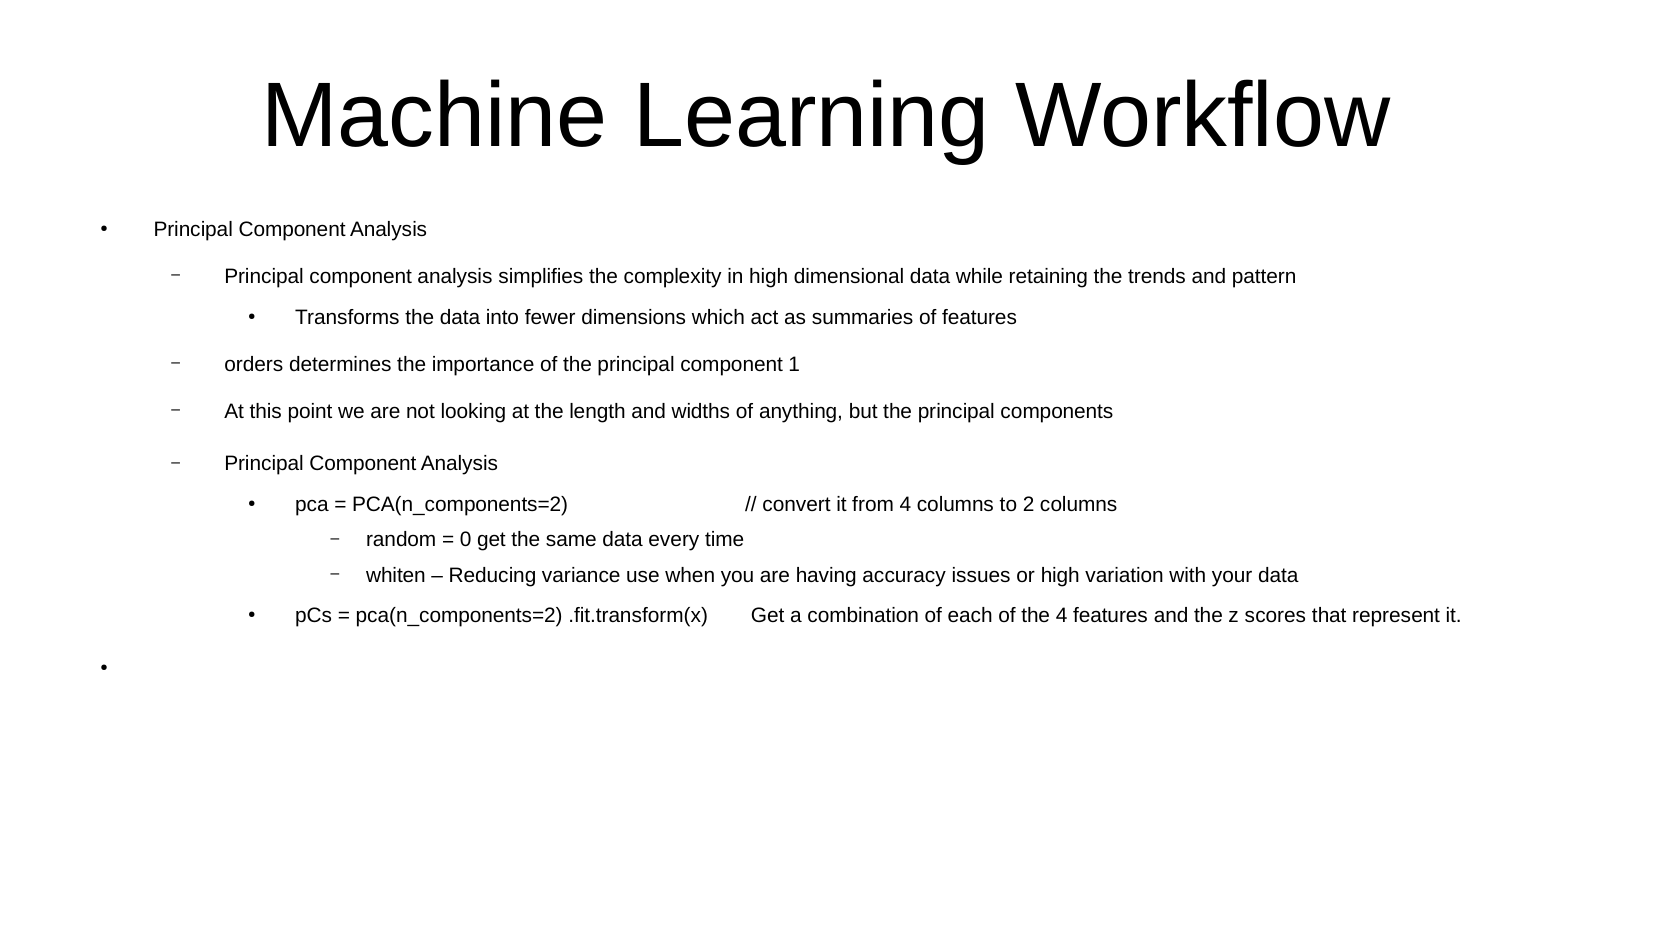

# Machine Learning Workflow
Principal Component Analysis
Principal component analysis simplifies the complexity in high dimensional data while retaining the trends and pattern
Transforms the data into fewer dimensions which act as summaries of features
orders determines the importance of the principal component 1
At this point we are not looking at the length and widths of anything, but the principal components
Principal Component Analysis
pca = PCA(n_components=2)			// convert it from 4 columns to 2 columns
random = 0 get the same data every time
whiten – Reducing variance use when you are having accuracy issues or high variation with your data
pCs = pca(n_components=2) .fit.transform(x) 	 Get a combination of each of the 4 features and the z scores that represent it.